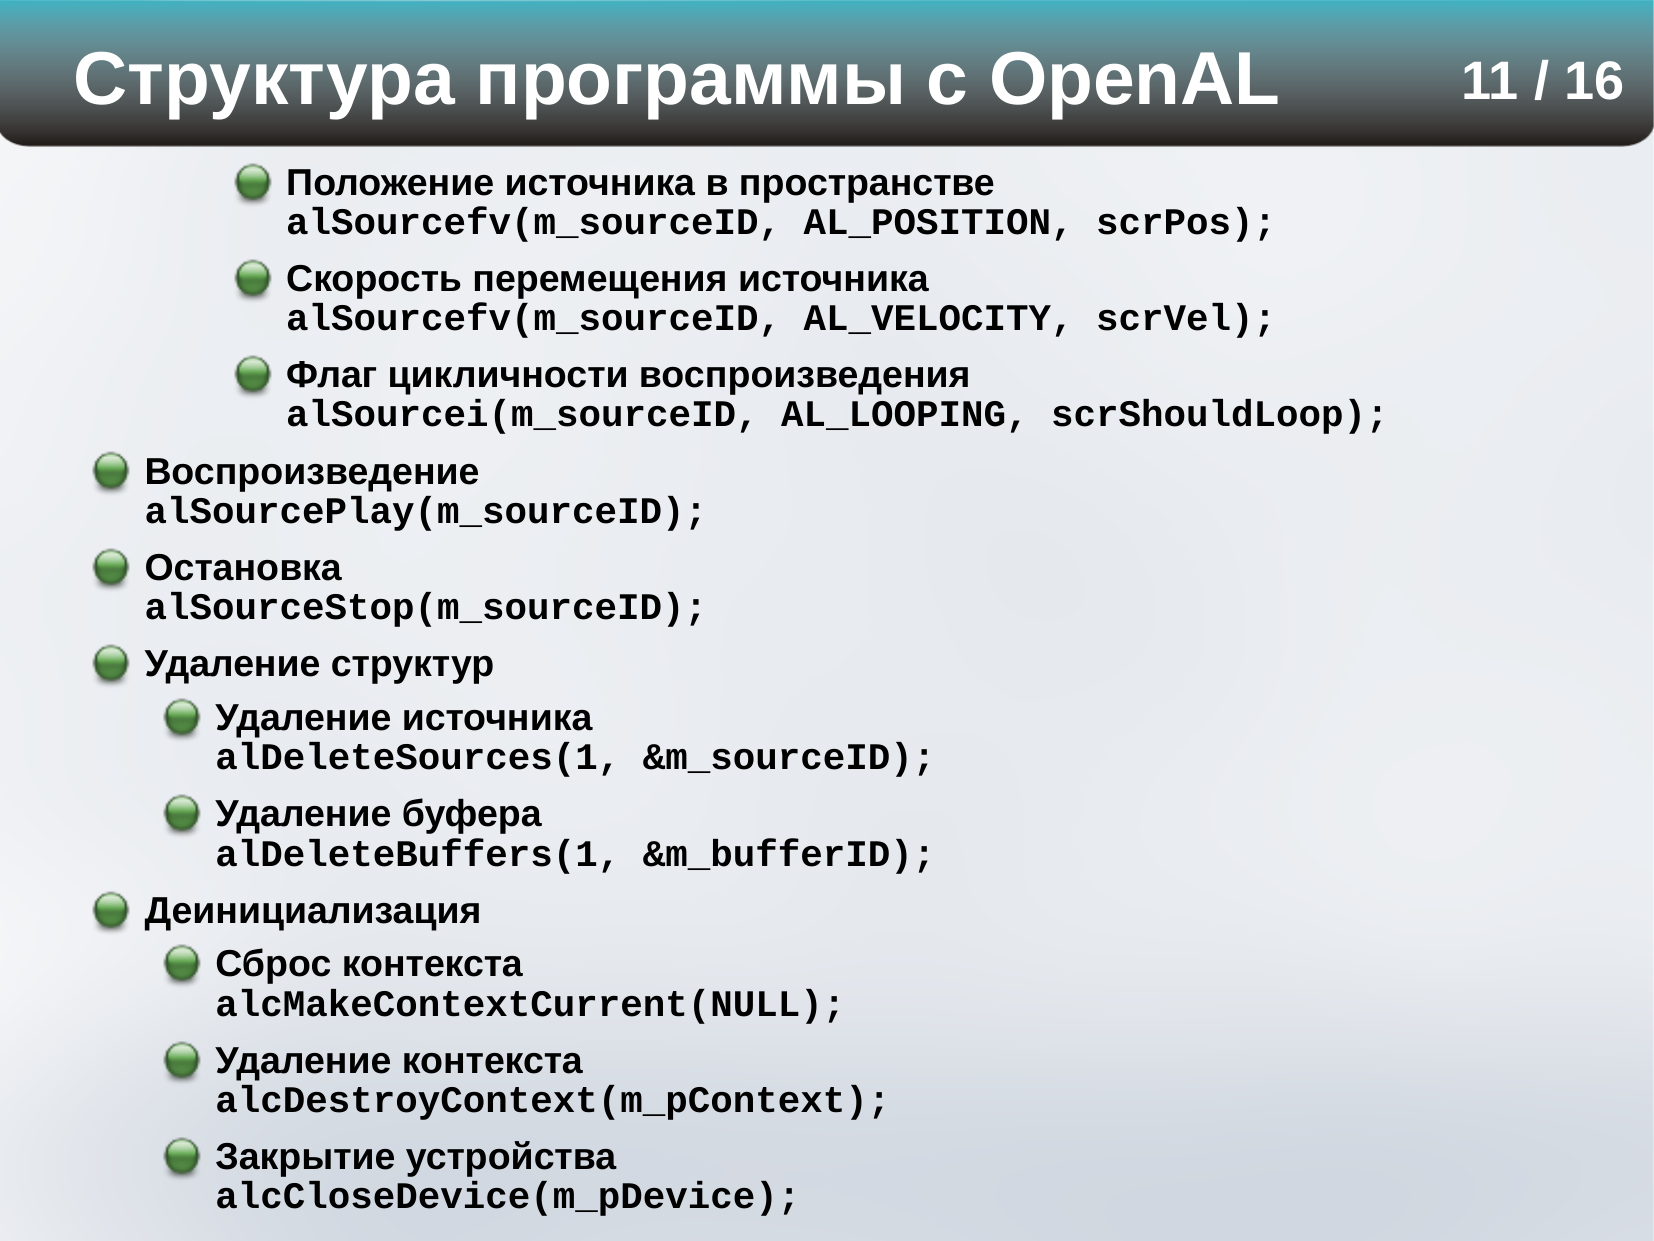

Структура программы с OpenAL
Положение источника в пространстве
alSourcefv(m_sourceID, AL_POSITION, scrPos);
Скорость перемещения источника
alSourcefv(m_sourceID, AL_VELOCITY, scrVel);
Флаг цикличности воспроизведения
alSourcei(m_sourceID, AL_LOOPING, scrShouldLoop);
Воспроизведение
alSourcePlay(m_sourceID);
Остановка
alSourceStop(m_sourceID);
Удаление структур
Удаление источника
alDeleteSources(1, &m_sourceID);
Удаление буфера
alDeleteBuffers(1, &m_bufferID);
Деинициализация
Сброс контекста
alcMakeContextCurrent(NULL);
Удаление контекста
alcDestroyContext(m_pContext);
Закрытие устройства
alcCloseDevice(m_pDevice);